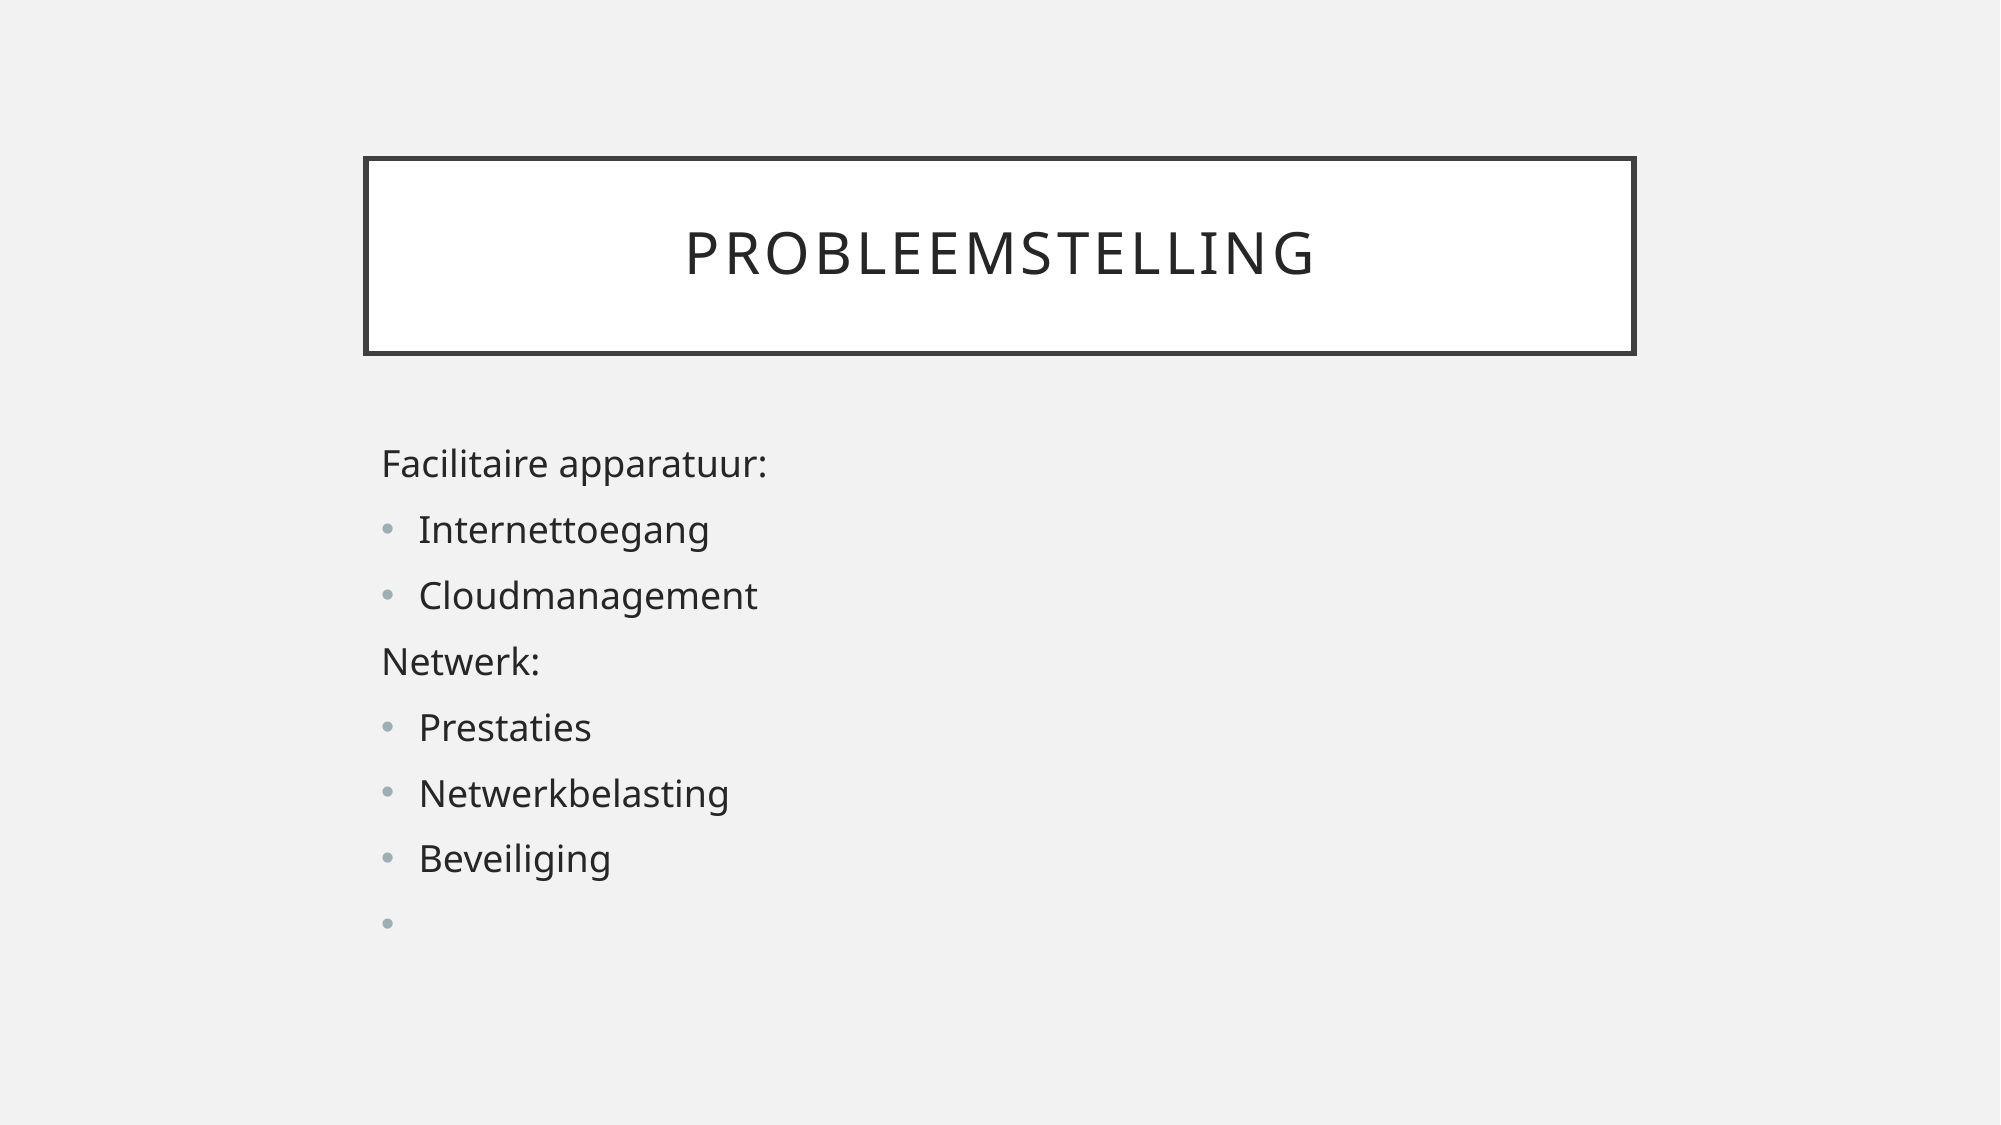

# probleemstelling
Facilitaire apparatuur:
Internettoegang
Cloudmanagement
Netwerk:
Prestaties
Netwerkbelasting
Beveiliging